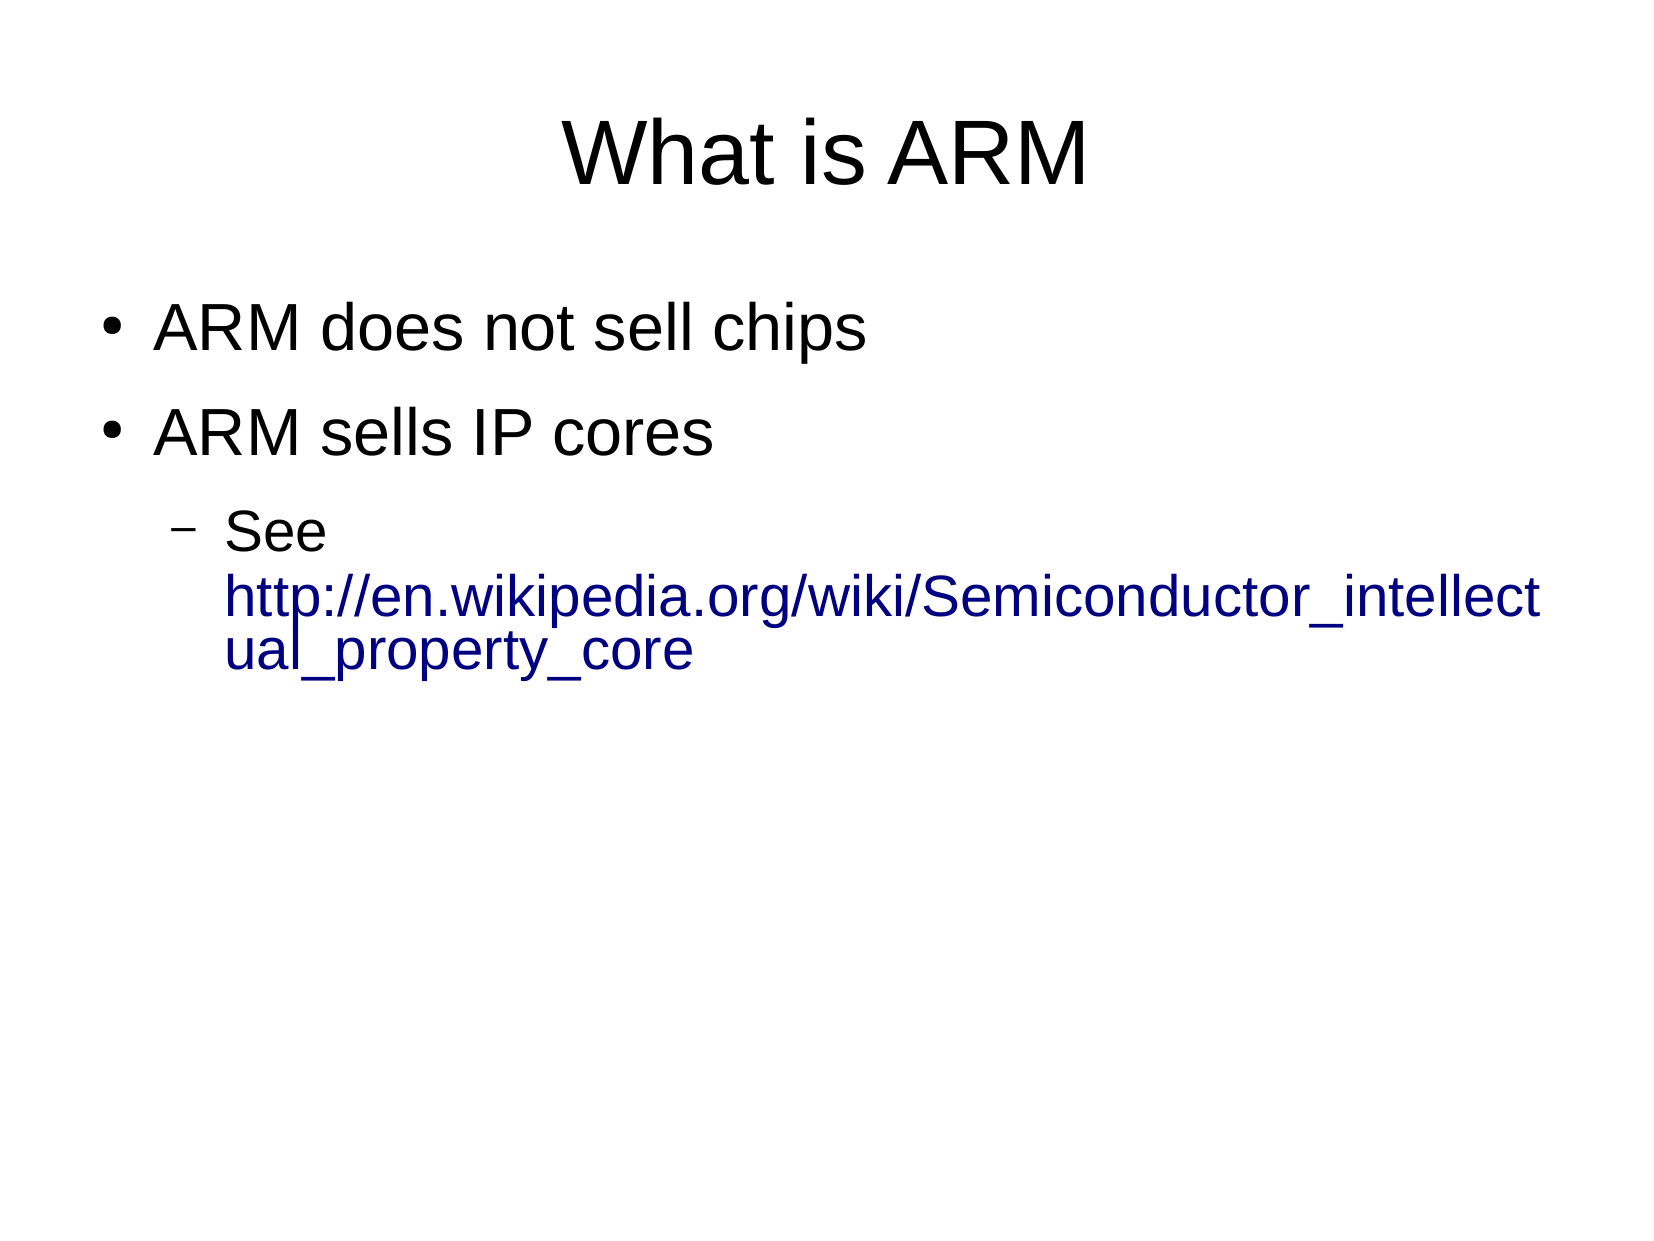

# What is ARM
ARM does not sell chips
ARM sells IP cores
See http://en.wikipedia.org/wiki/Semiconductor_intellectual_property_core